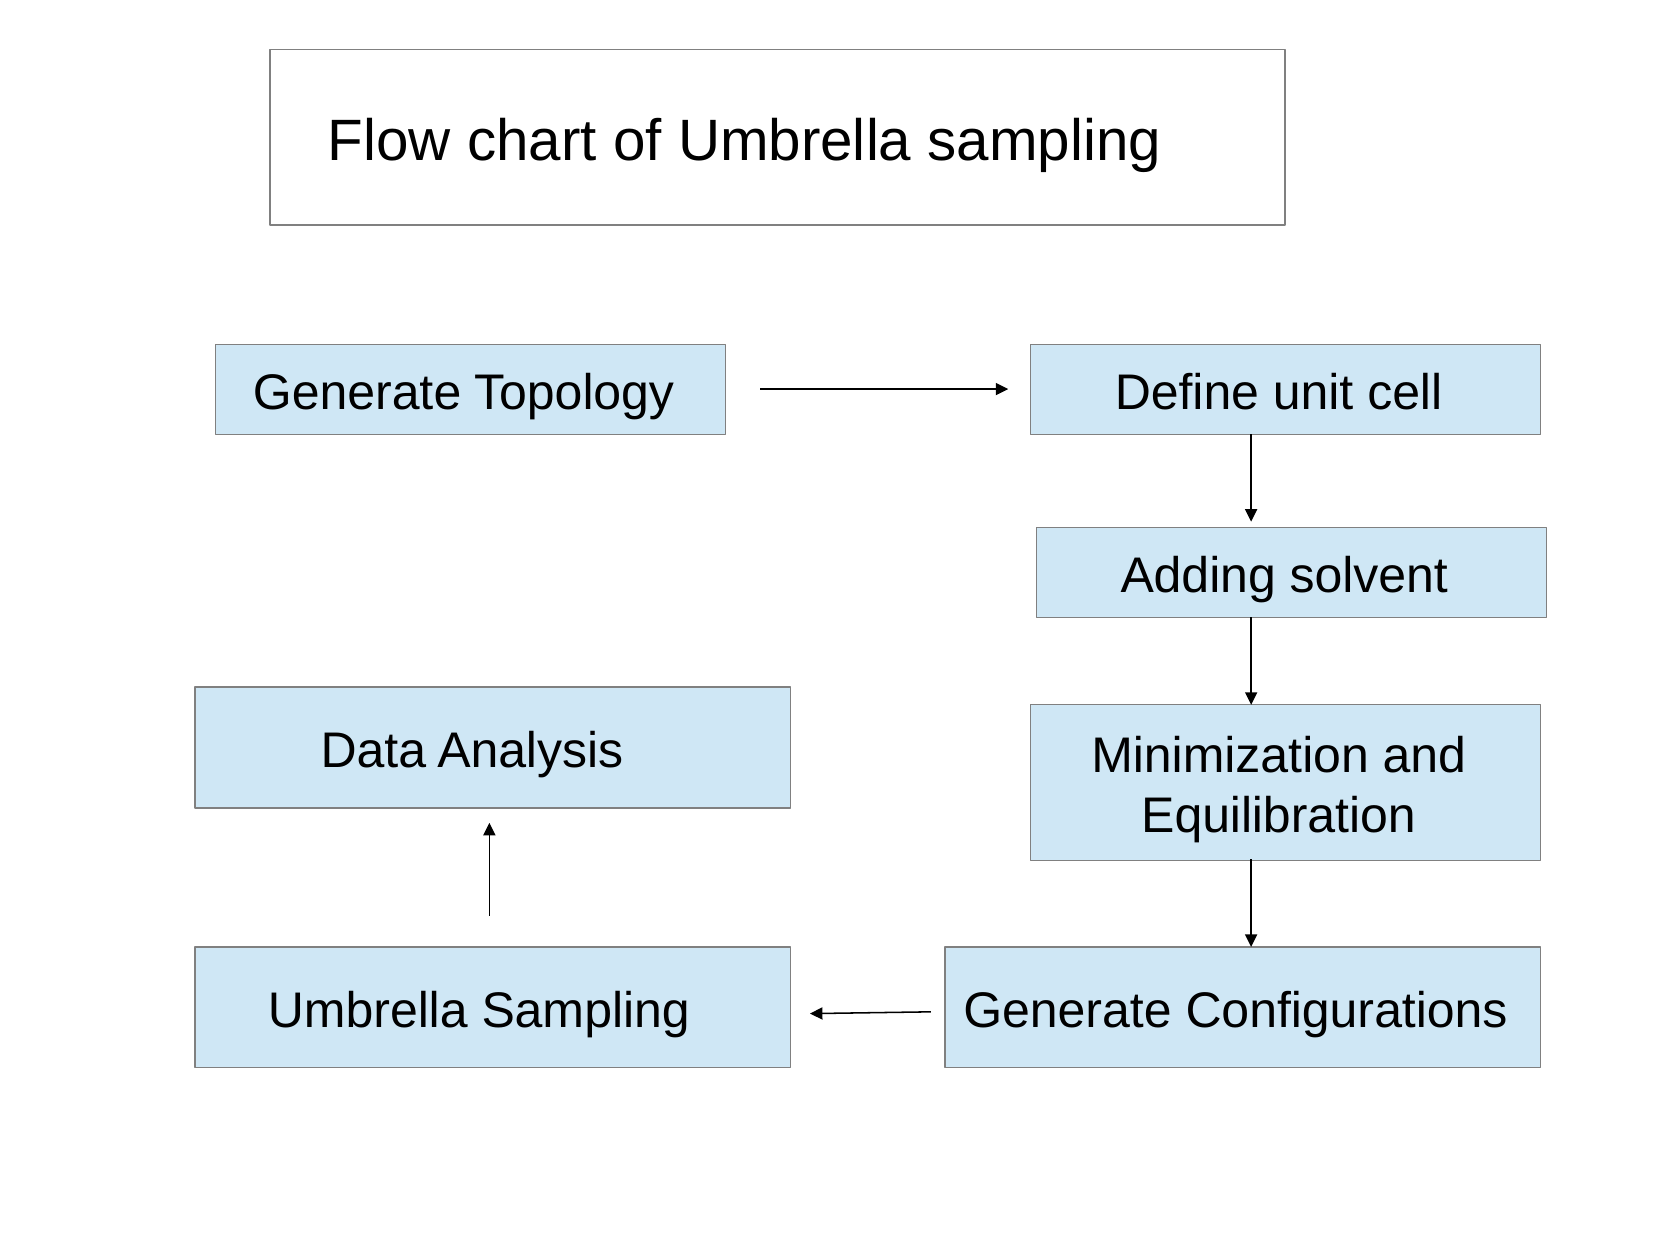

Flow chart of Umbrella sampling
#
Generate Topology
Define unit cell
Adding solvent
Data Analysis
Minimization and
Equilibration
Generate Configurations
Umbrella Sampling